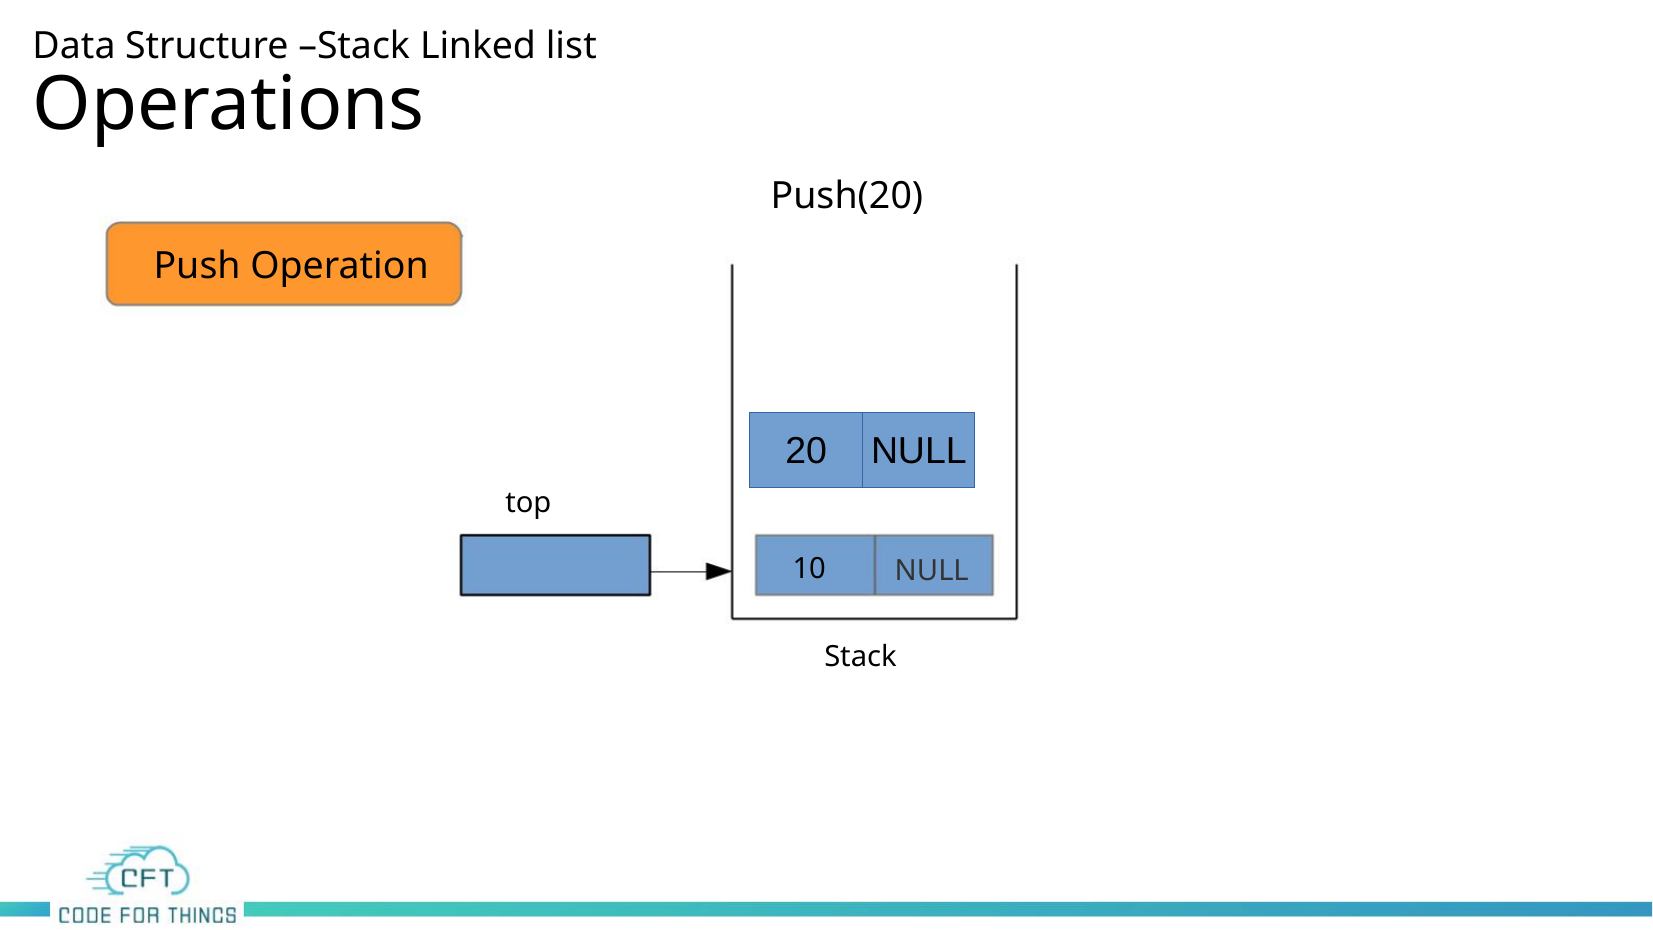

Data Structure –Stack Linked list
Operations
Push(20)
Push Operation
20
NULL
top
10
NULL
Stack